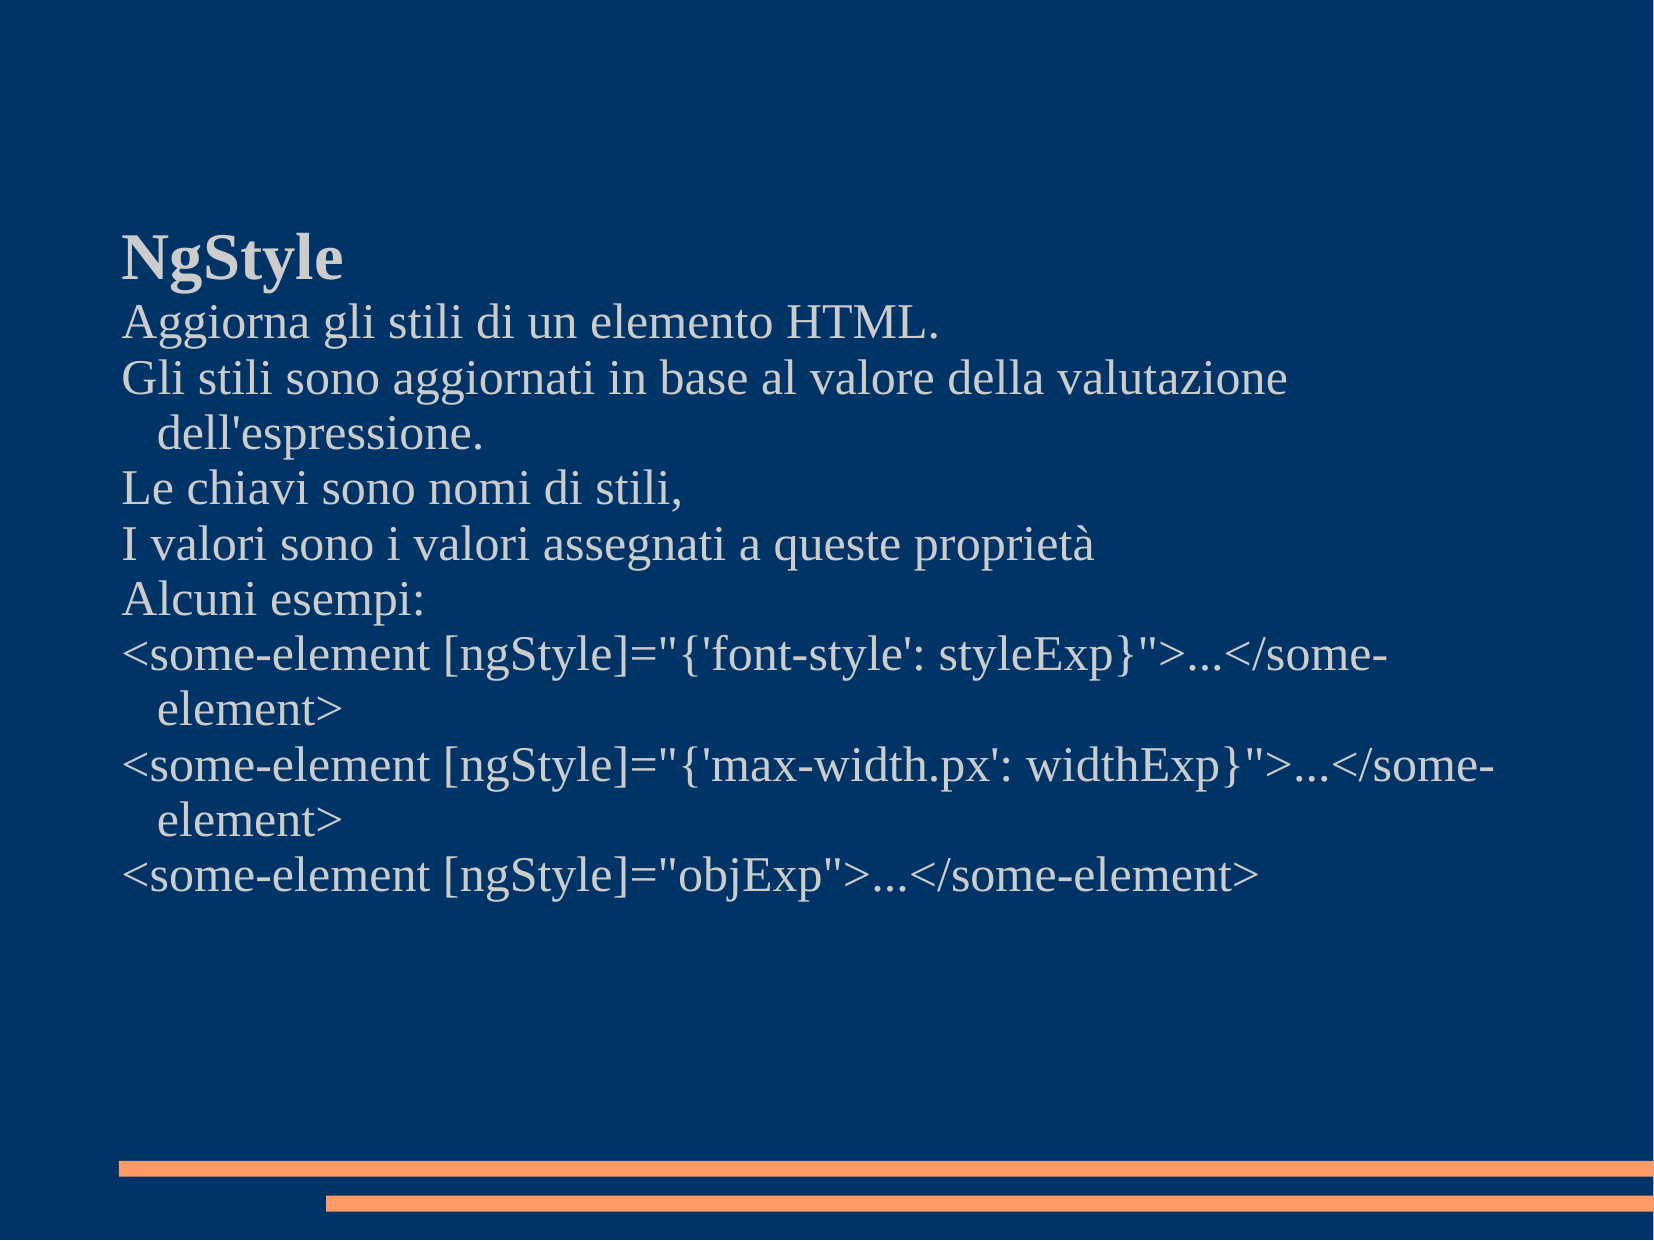

# NgStyle
Aggiorna gli stili di un elemento HTML.
Gli stili sono aggiornati in base al valore della valutazione dell'espressione.
Le chiavi sono nomi di stili,
I valori sono i valori assegnati a queste proprietà
Alcuni esempi:
<some-element [ngStyle]="{'font-style': styleExp}">...</some-element>
<some-element [ngStyle]="{'max-width.px': widthExp}">...</some-element>
<some-element [ngStyle]="objExp">...</some-element>